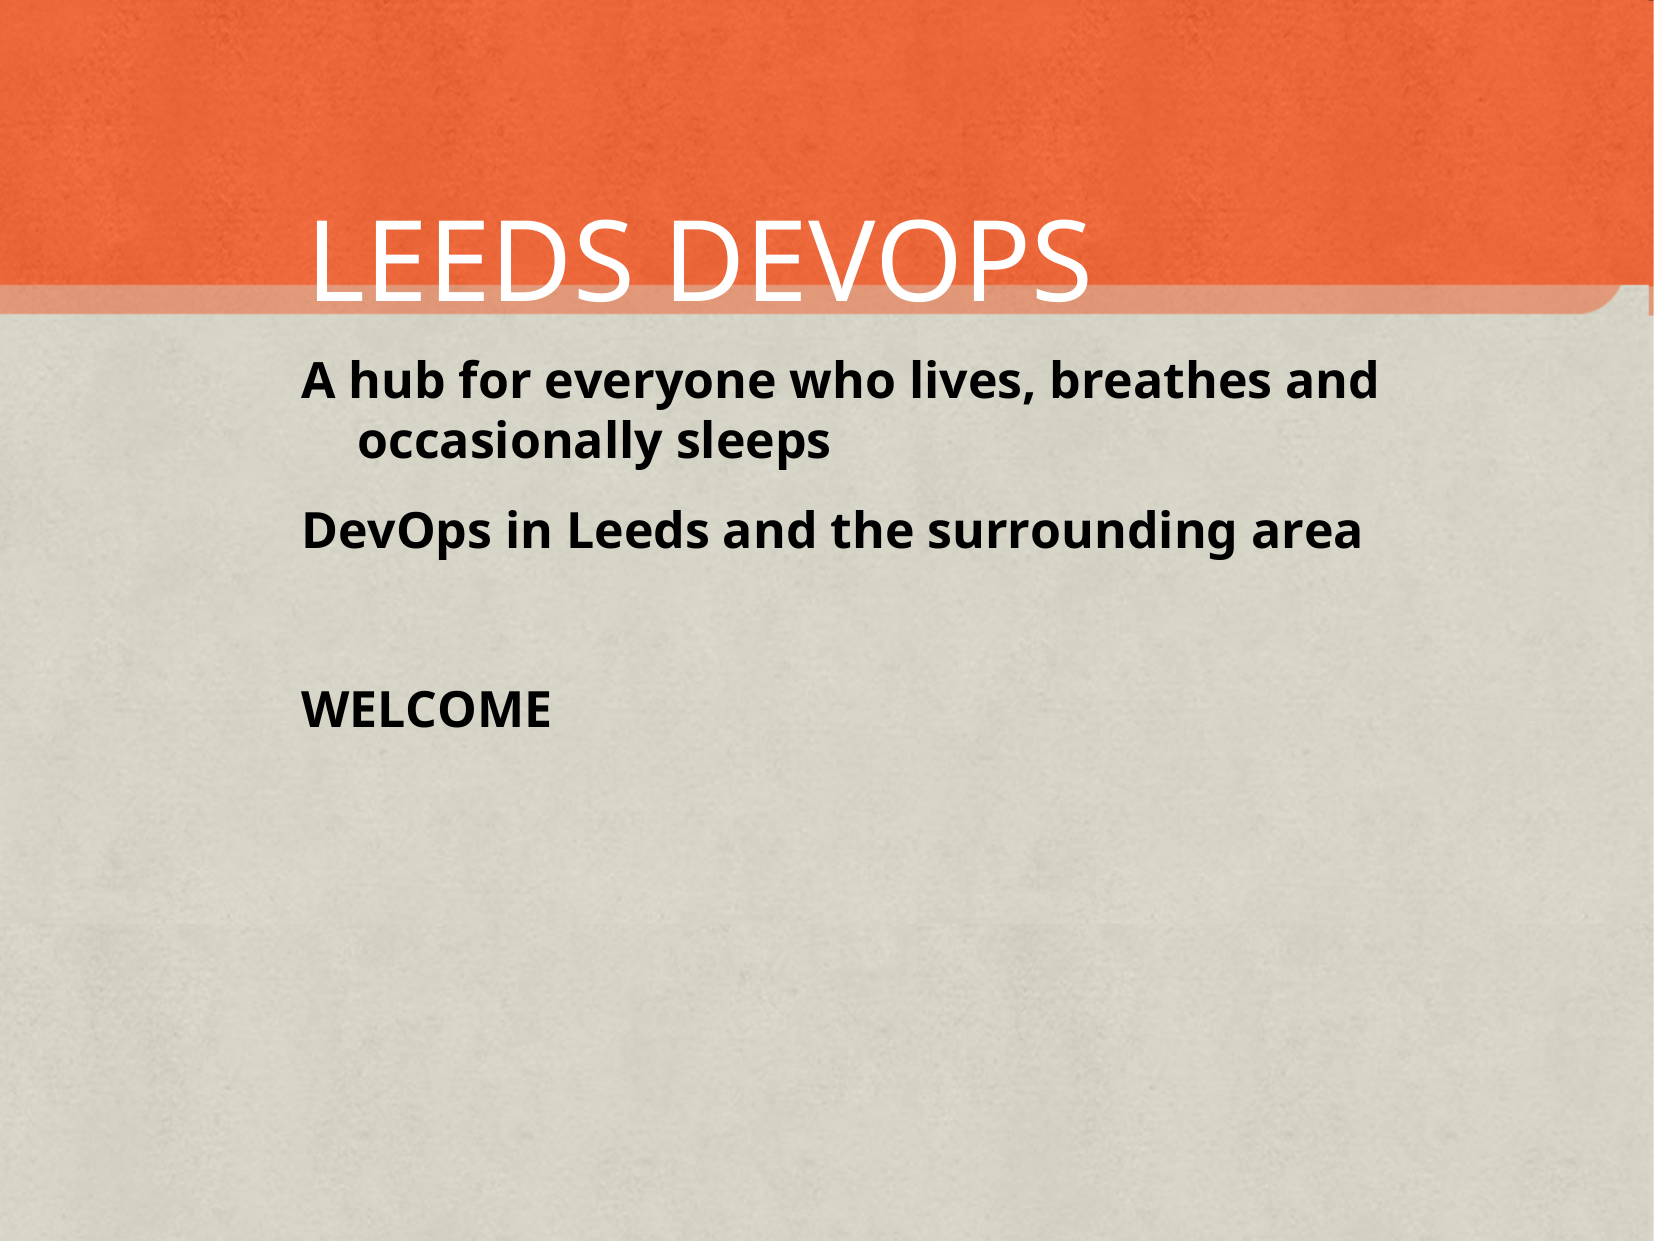

# LEEDS DEVOPS
A hub for everyone who lives, breathes and occasionally sleeps
DevOps in Leeds and the surrounding area
WELCOME